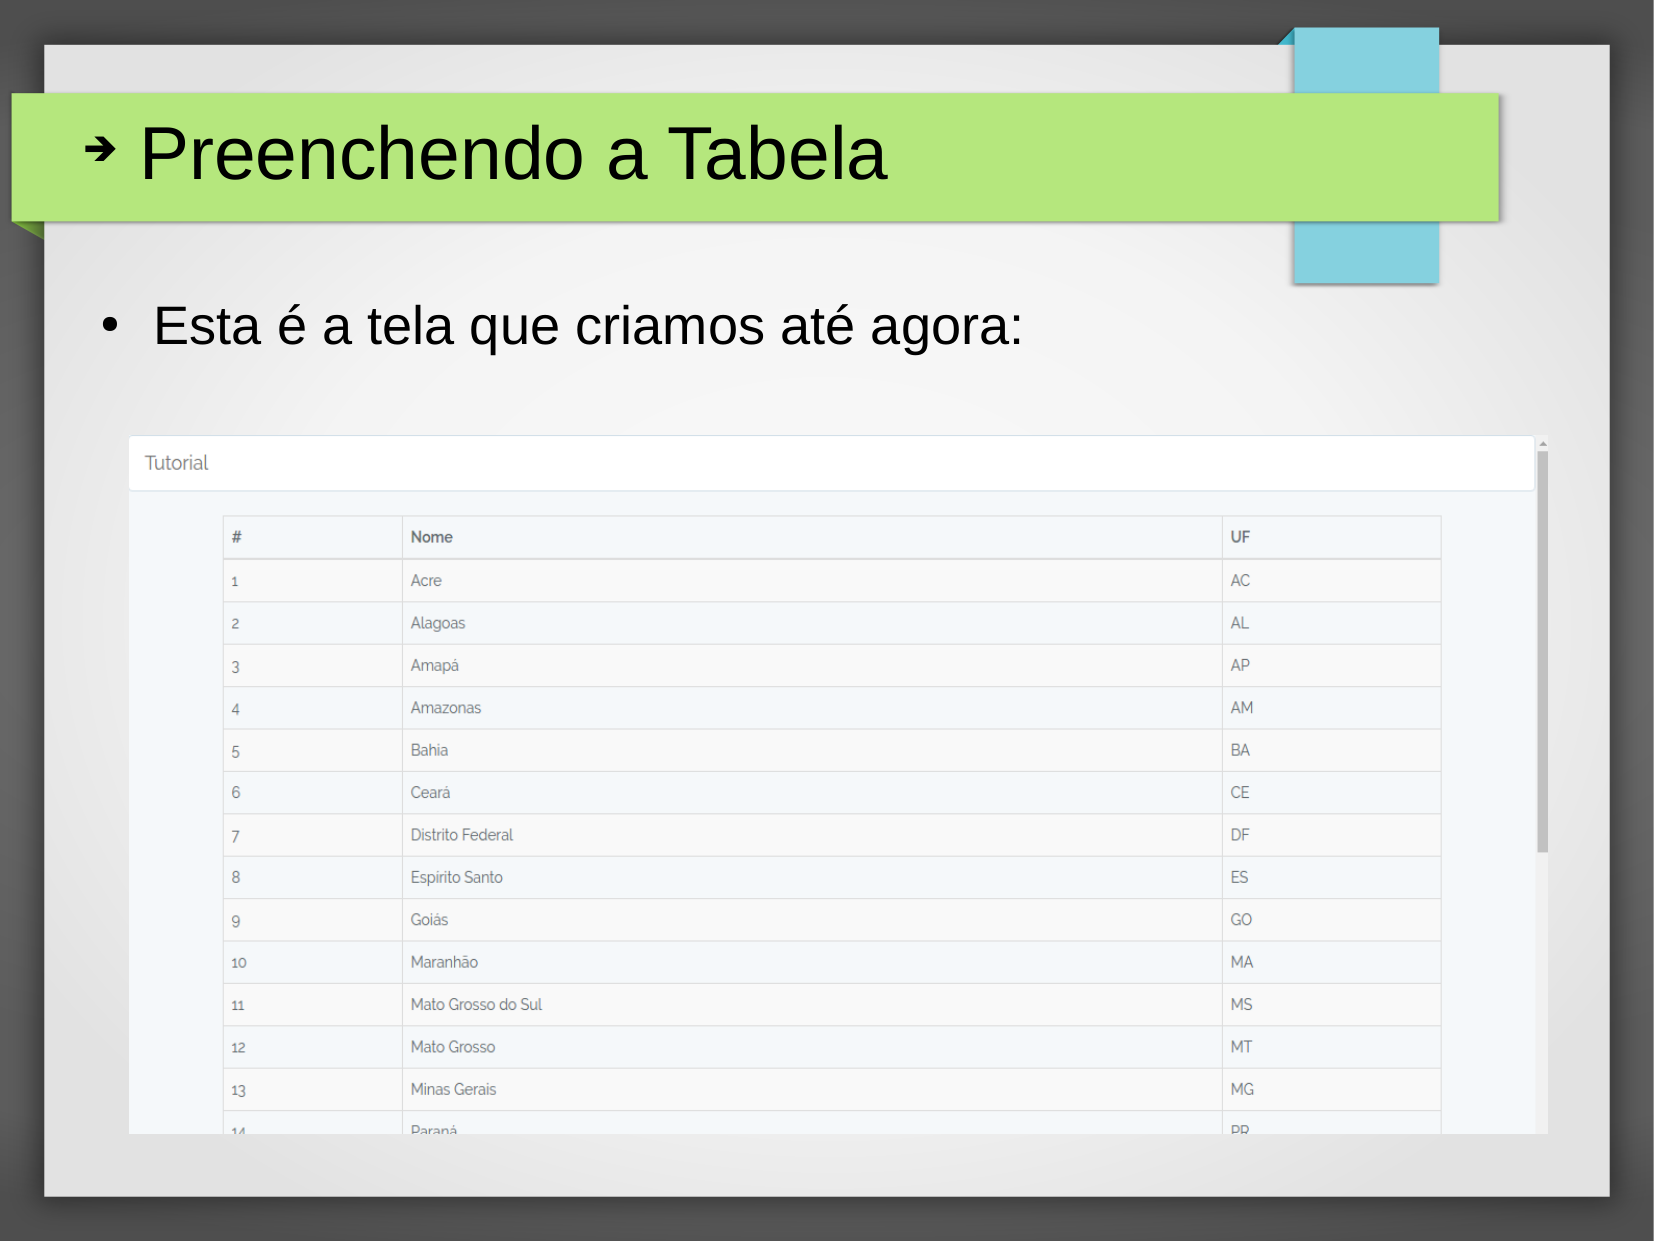

# Preenchendo a Tabela
Esta é a tela que criamos até agora: